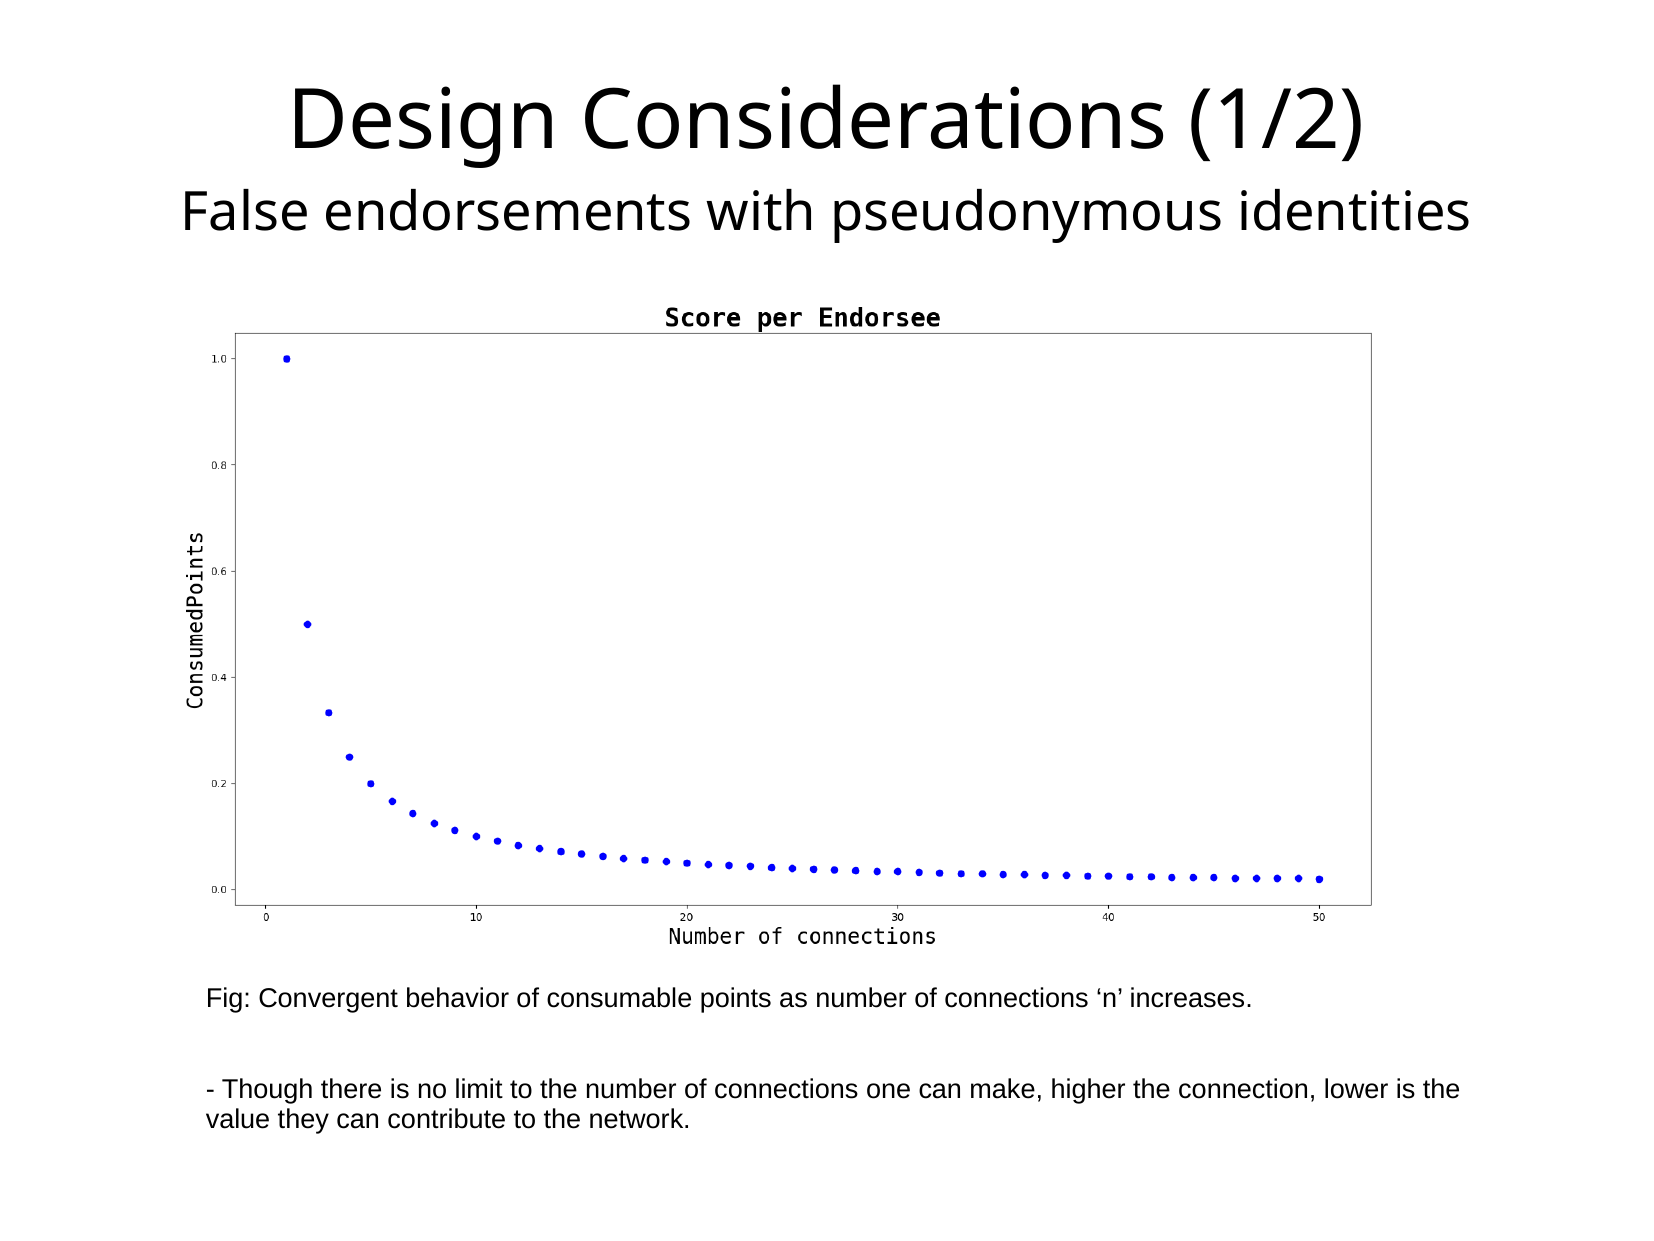

# Design Considerations (1/2) False endorsements with pseudonymous identities
Fig: Convergent behavior of consumable points as number of connections ‘n’ increases.
- Though there is no limit to the number of connections one can make, higher the connection, lower is the value they can contribute to the network.